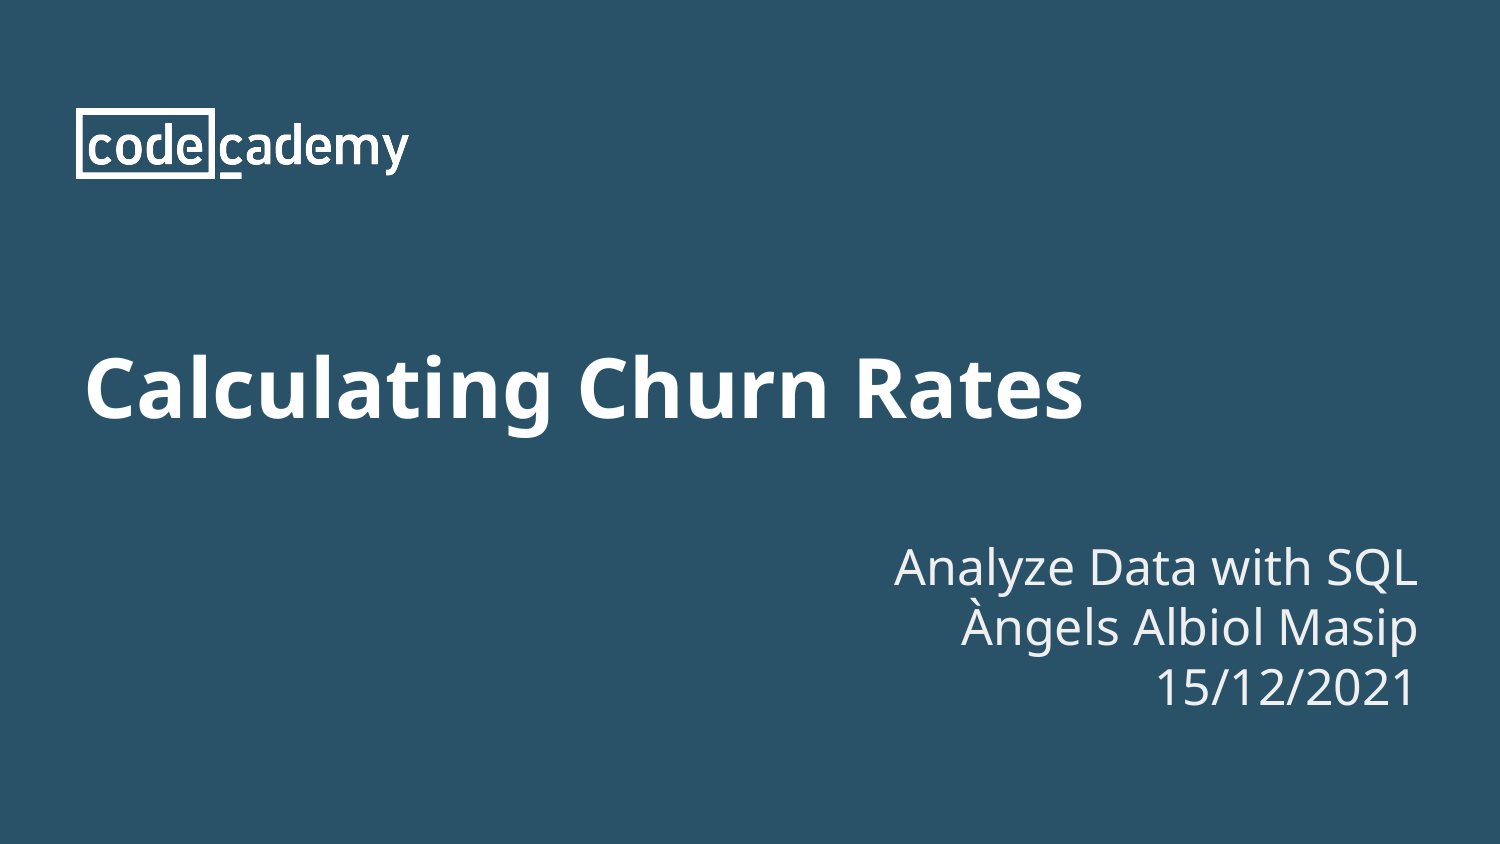

Calculating Churn Rates
Analyze Data with SQL
Àngels Albiol Masip
15/12/2021